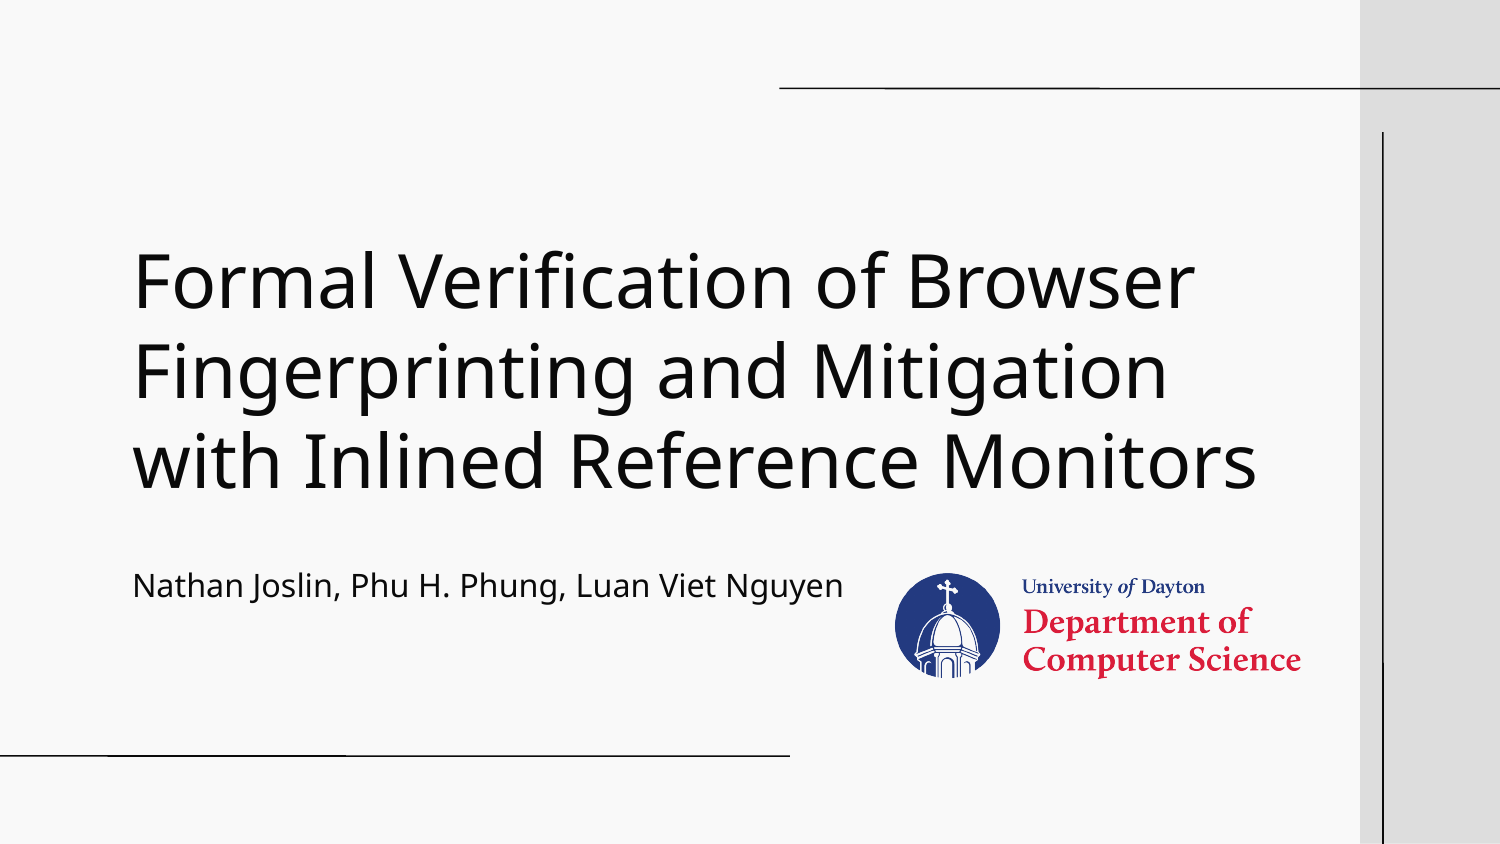

# Formal Verification of Browser Fingerprinting and Mitigation with Inlined Reference Monitors
Nathan Joslin, Phu H. Phung, Luan Viet Nguyen